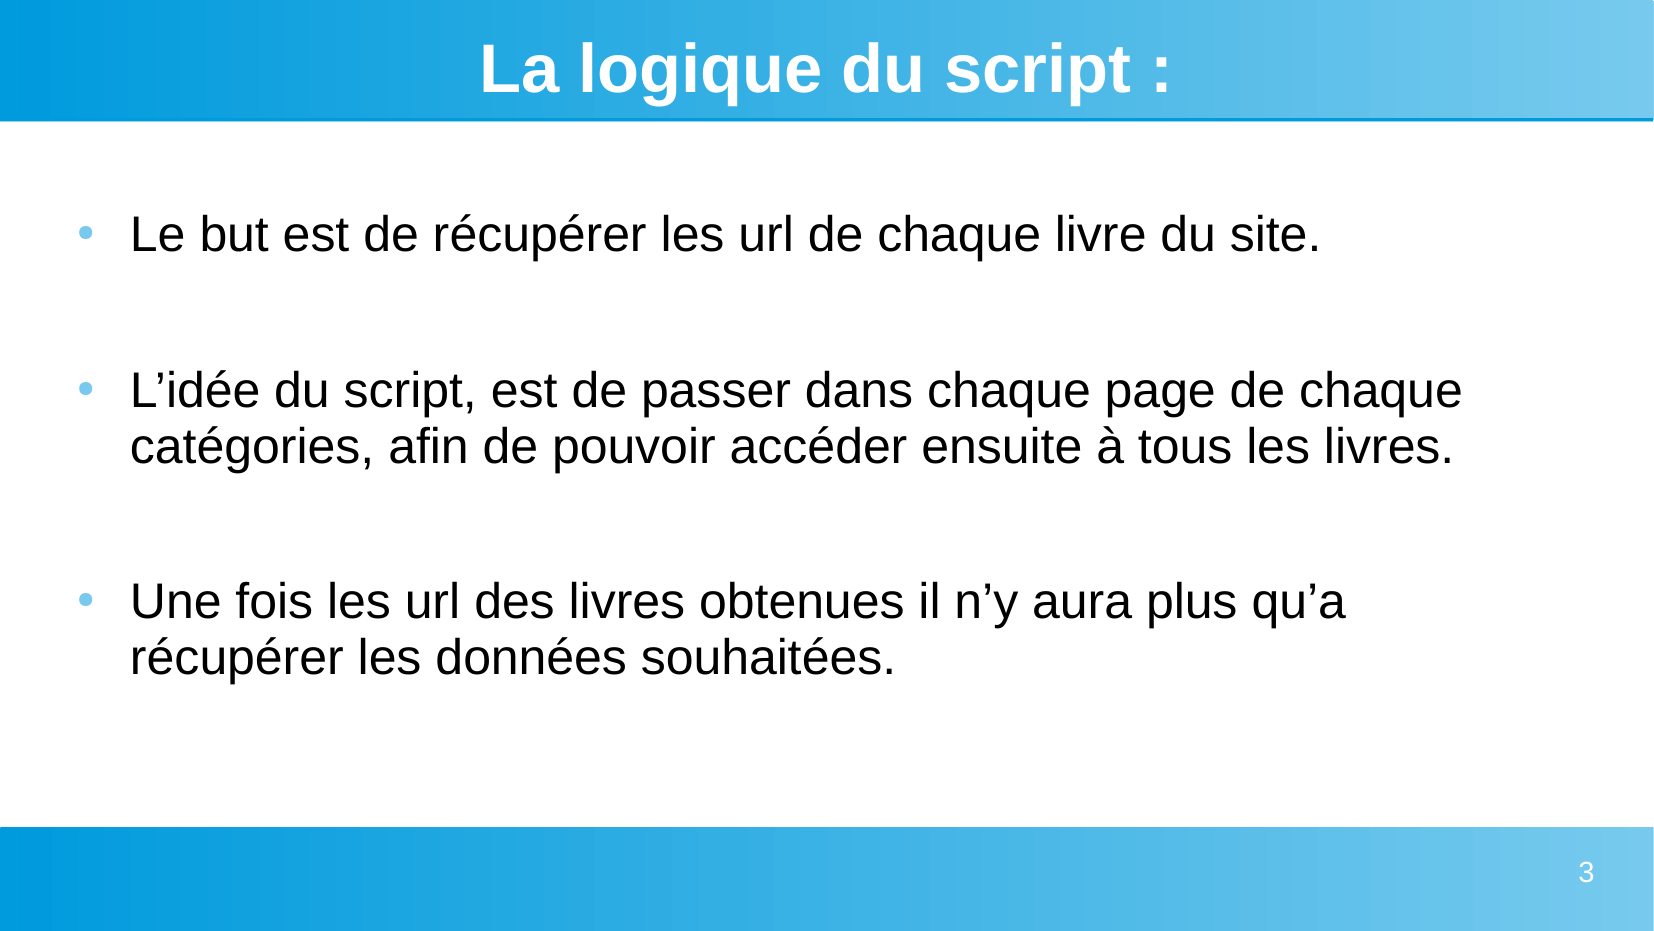

# La logique du script :
Le but est de récupérer les url de chaque livre du site.
L’idée du script, est de passer dans chaque page de chaque catégories, afin de pouvoir accéder ensuite à tous les livres.
Une fois les url des livres obtenues il n’y aura plus qu’a récupérer les données souhaitées.
3